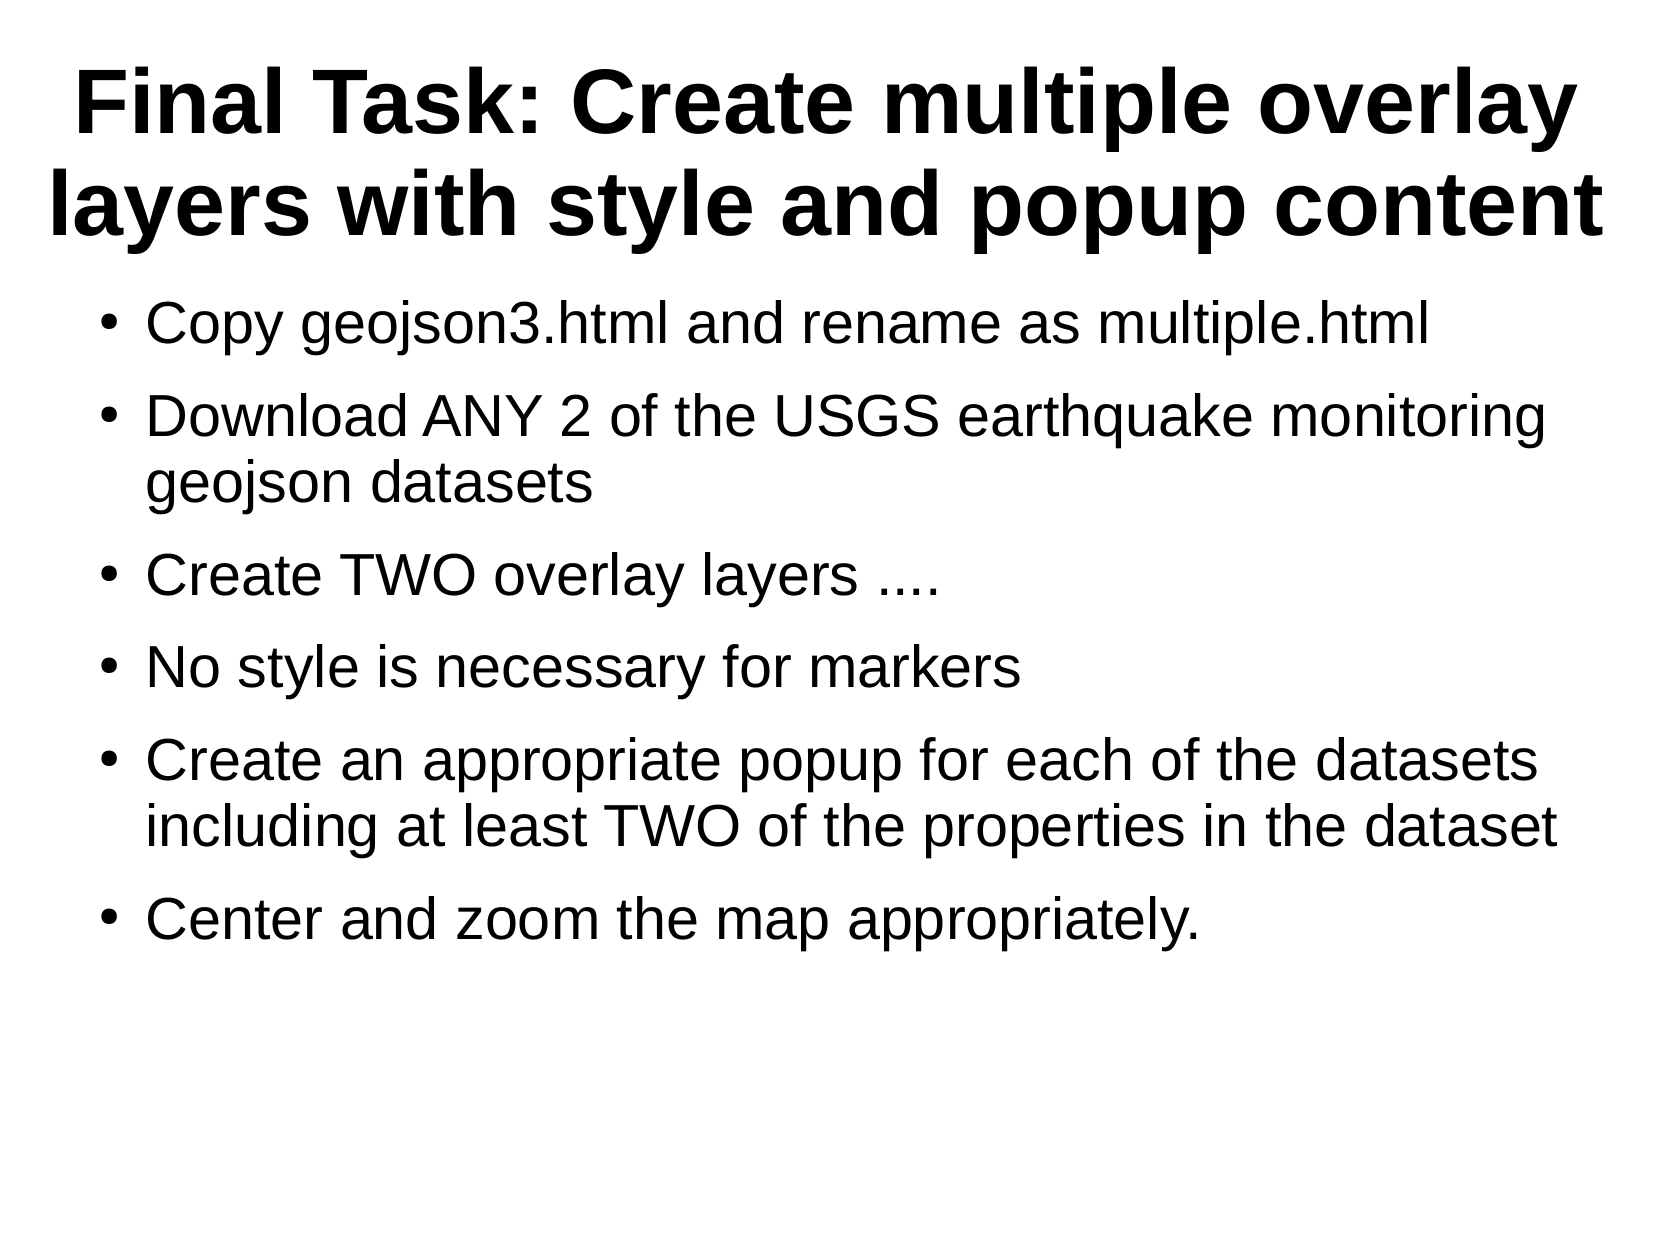

# Final Task: Create multiple overlay layers with style and popup content
Copy geojson3.html and rename as multiple.html
Download ANY 2 of the USGS earthquake monitoring geojson datasets
Create TWO overlay layers ....
No style is necessary for markers
Create an appropriate popup for each of the datasets including at least TWO of the properties in the dataset
Center and zoom the map appropriately.